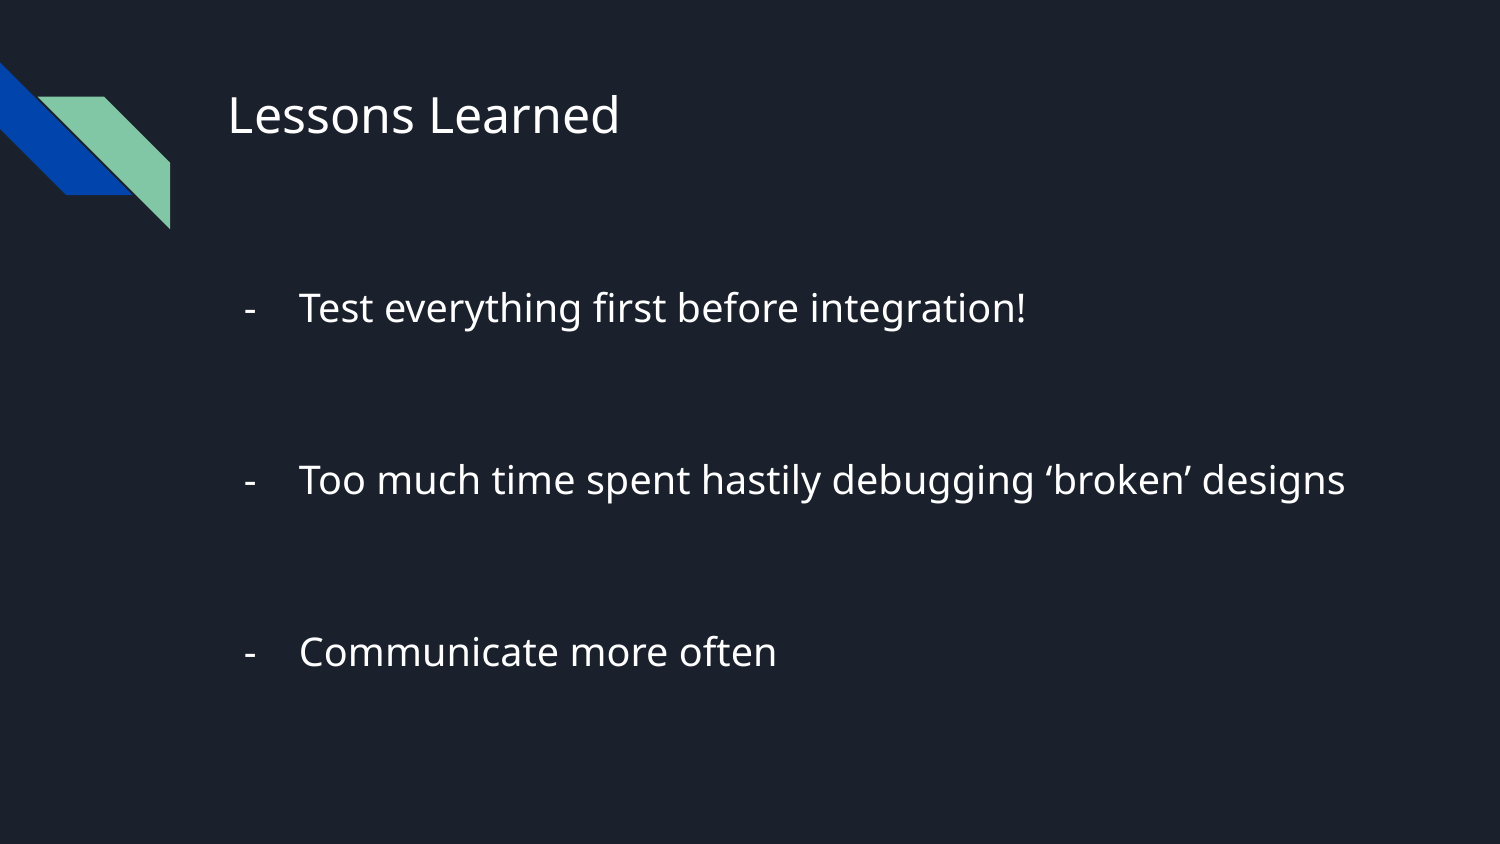

# Lessons Learned
Test everything first before integration!
Too much time spent hastily debugging ‘broken’ designs
Communicate more often